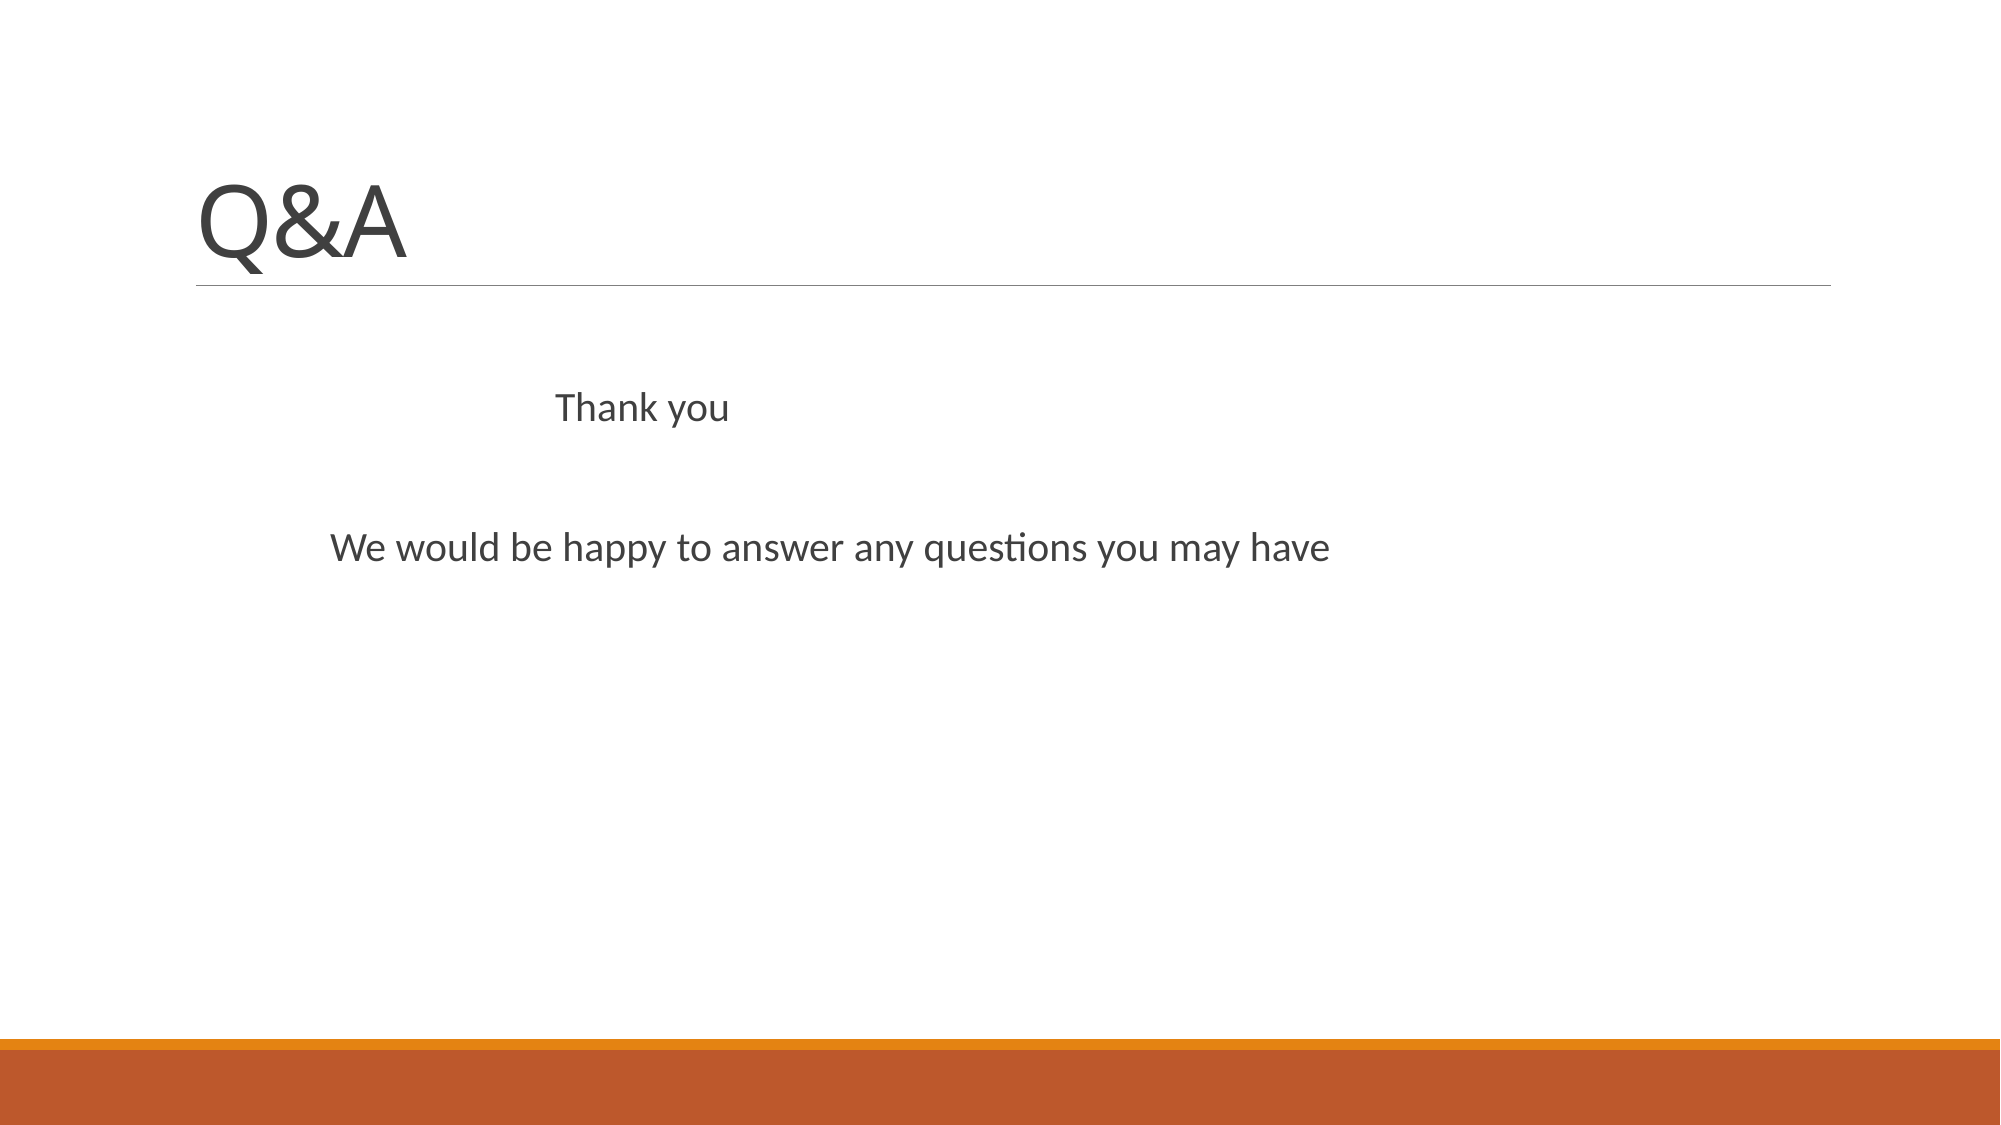

# Q&A
					Thank you
		We would be happy to answer any questions you may have